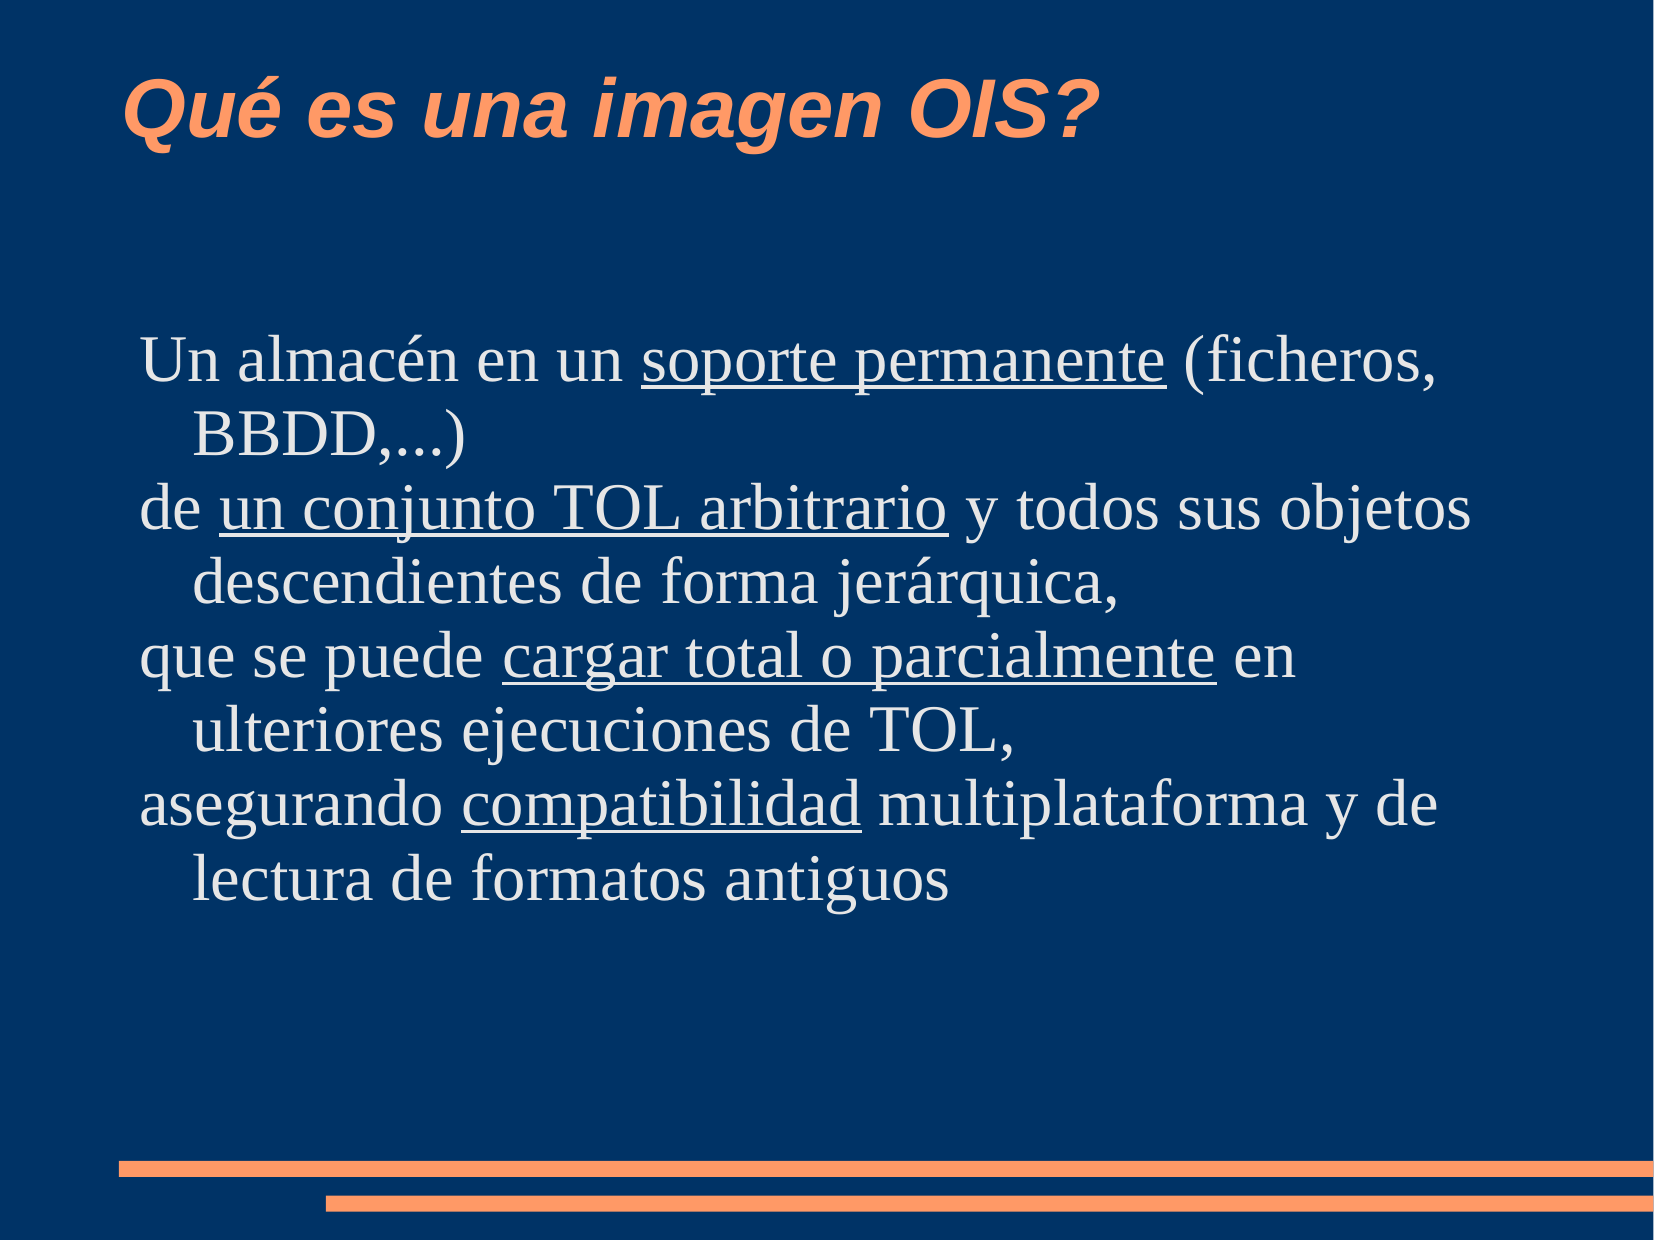

# Qué es una imagen OIS?
Un almacén en un soporte permanente (ficheros, BBDD,...)
de un conjunto TOL arbitrario y todos sus objetos descendientes de forma jerárquica,
que se puede cargar total o parcialmente en ulteriores ejecuciones de TOL,
asegurando compatibilidad multiplataforma y de lectura de formatos antiguos